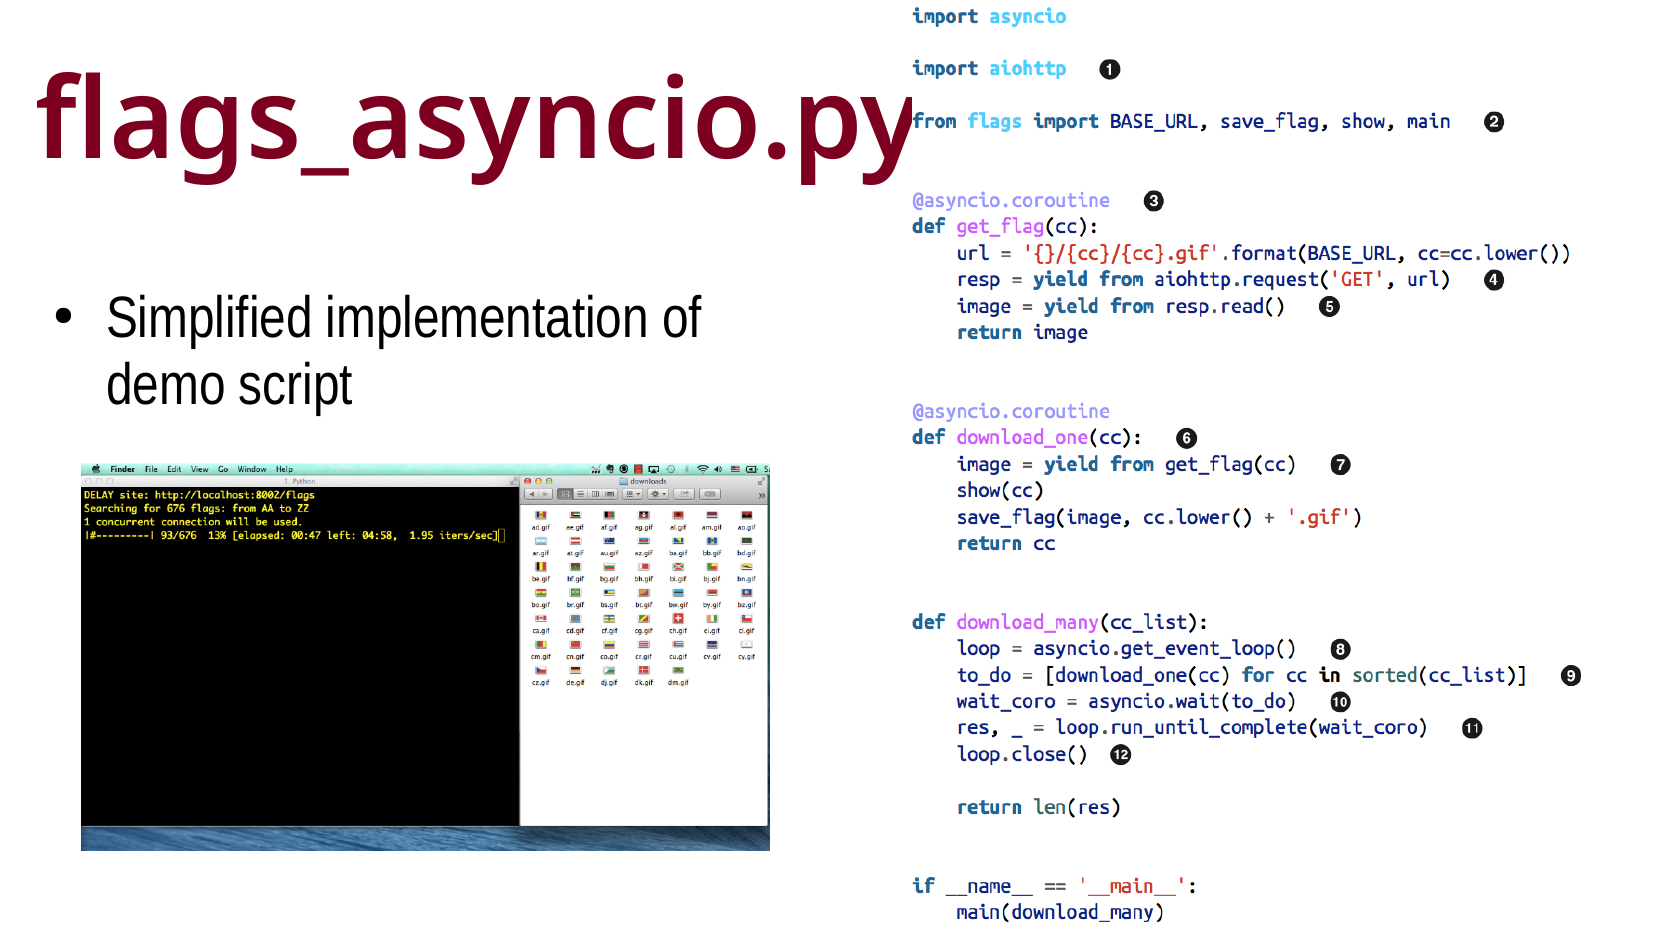

# flags_asyncio.py
Simplified implementation of demo script